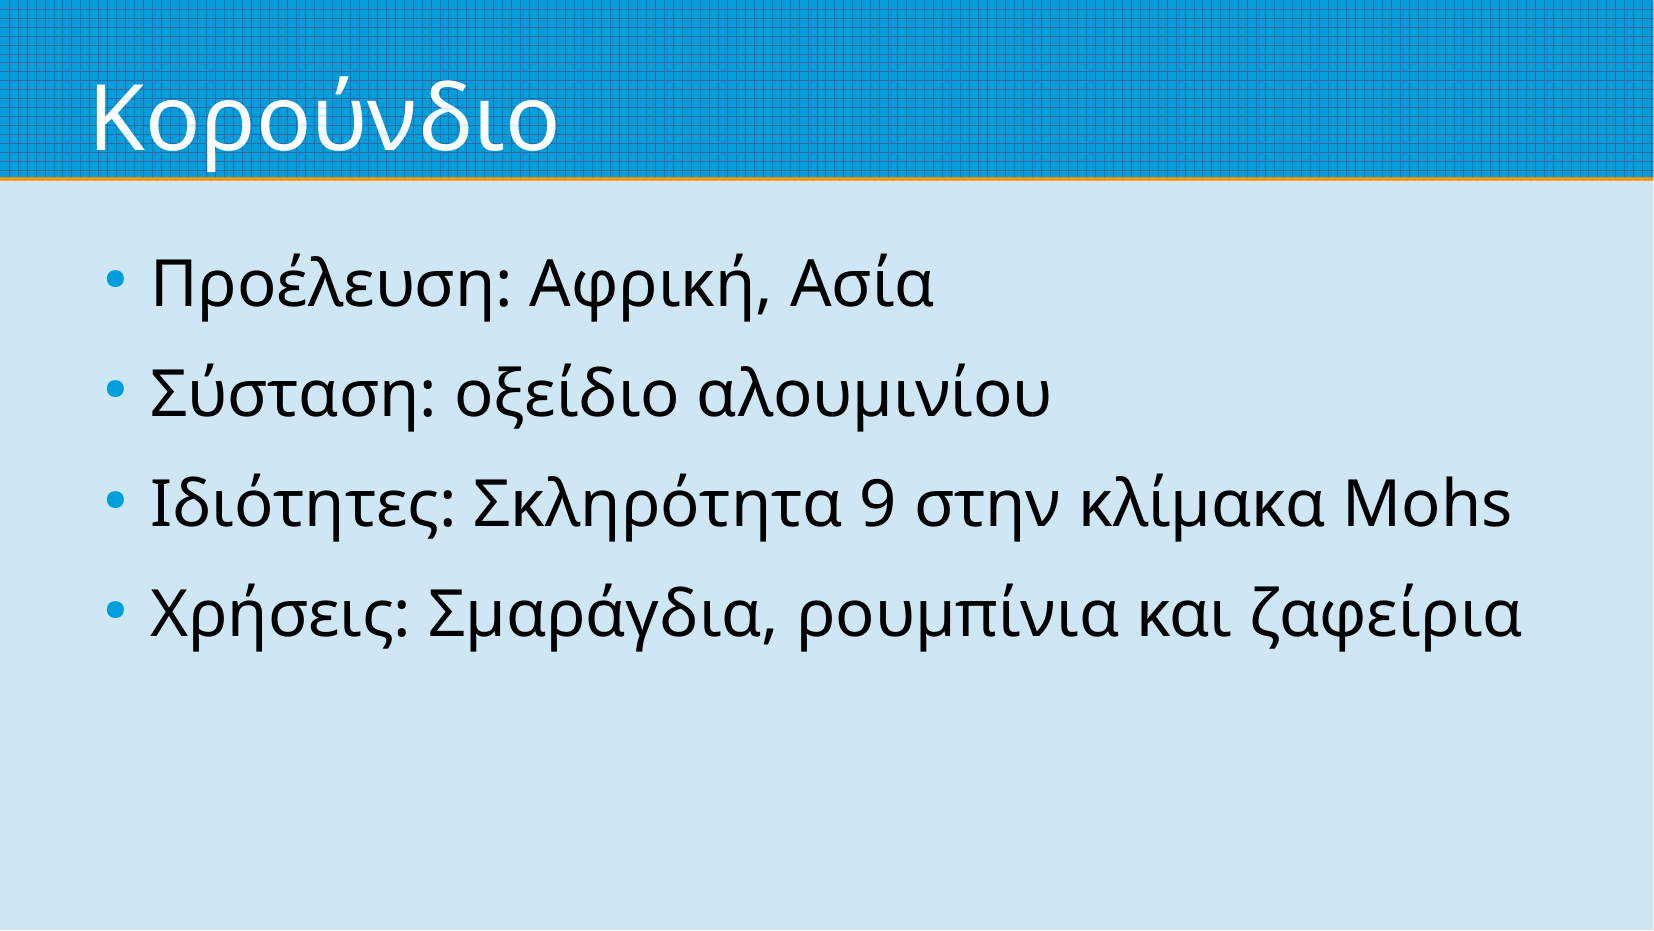

# Κορούνδιο
Προέλευση: Αφρική, Ασία
Σύσταση: οξείδιο αλουμινίου
Ιδιότητες: Σκληρότητα 9 στην κλίμακα Mohs
Χρήσεις: Σμαράγδια, ρουμπίνια και ζαφείρια